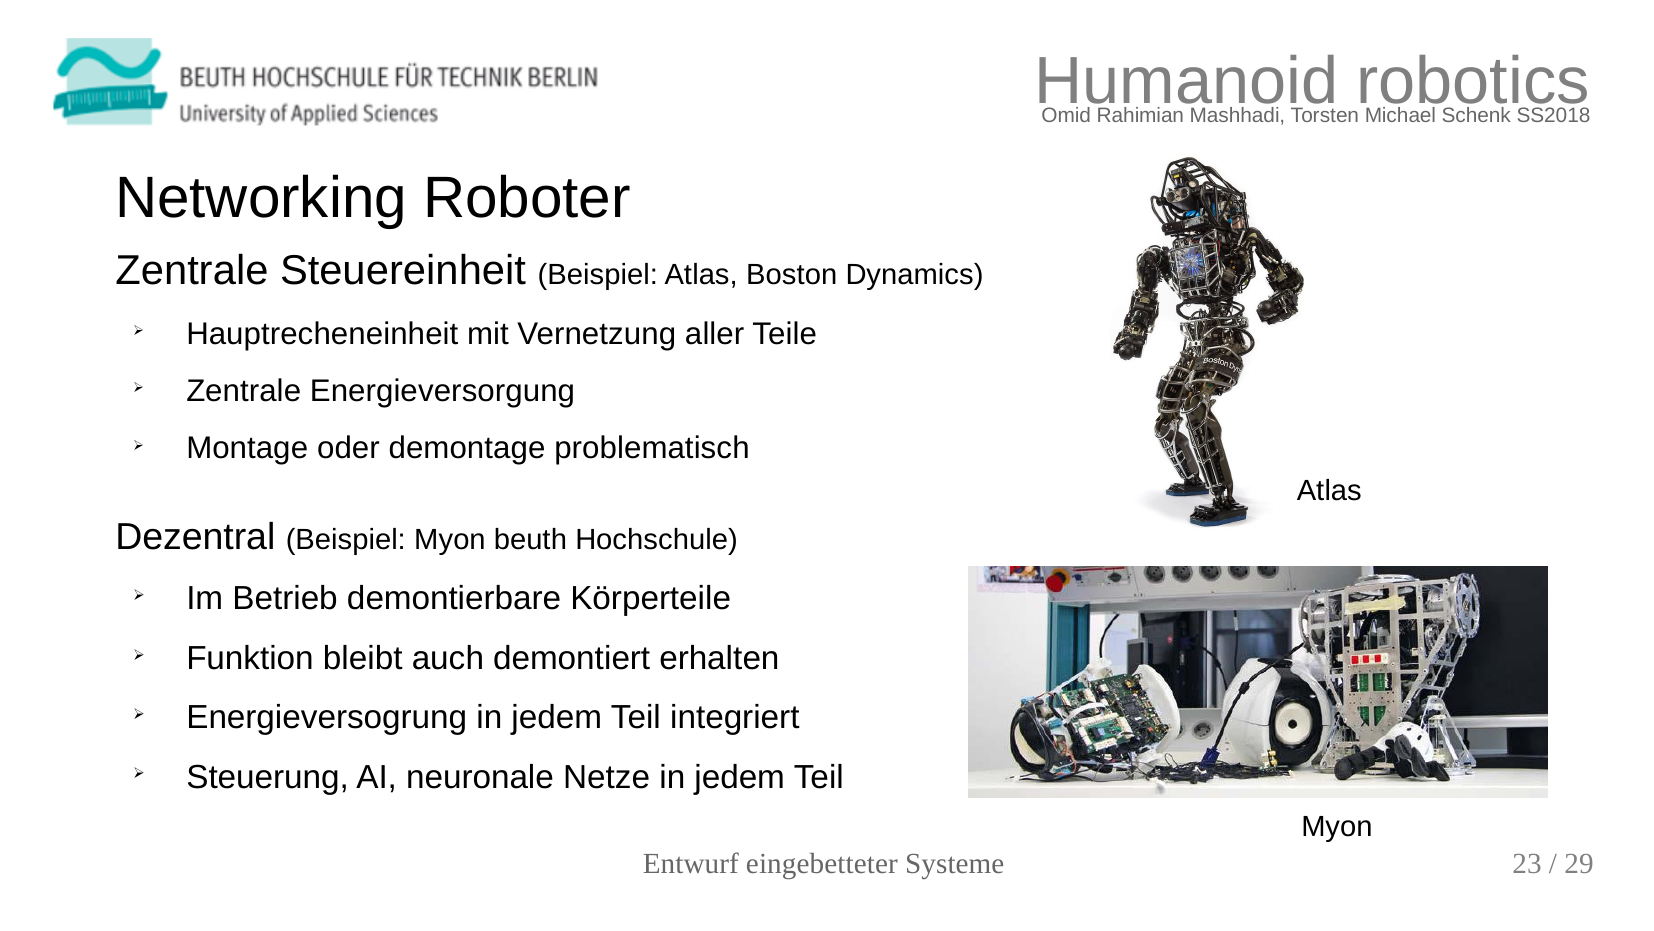

#
Humanoid robotics
Omid Rahimian Mashhadi, Torsten Michael Schenk SS2018
Networking Roboter
Zentrale Steuereinheit (Beispiel: Atlas, Boston Dynamics)
Hauptrecheneinheit mit Vernetzung aller Teile
Zentrale Energieversorgung
Montage oder demontage problematisch
Dezentral (Beispiel: Myon beuth Hochschule)
Im Betrieb demontierbare Körperteile
Funktion bleibt auch demontiert erhalten
Energieversogrung in jedem Teil integriert
Steuerung, AI, neuronale Netze in jedem Teil
Atlas
Myon
 / 29
Entwurf eingebetteter Systeme
23